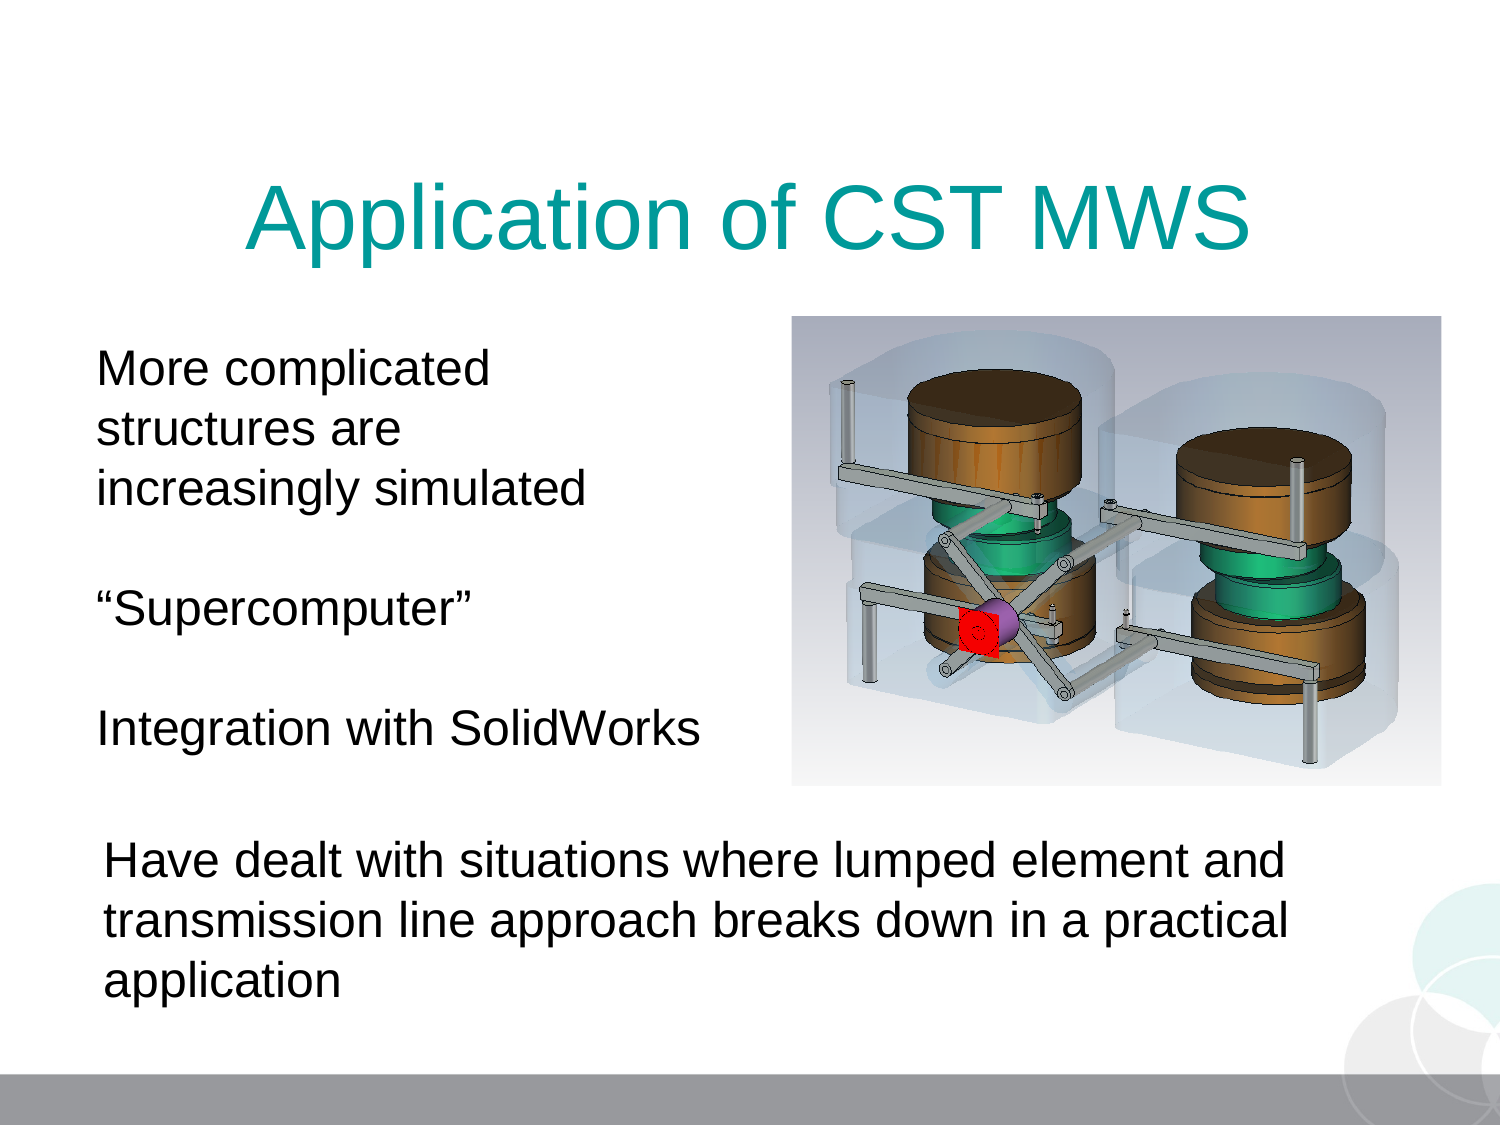

# Application of CST MWS
More complicated
structures are
increasingly simulated
“Supercomputer”
Integration with SolidWorks
Have dealt with situations where lumped element and
transmission line approach breaks down in a practical
application